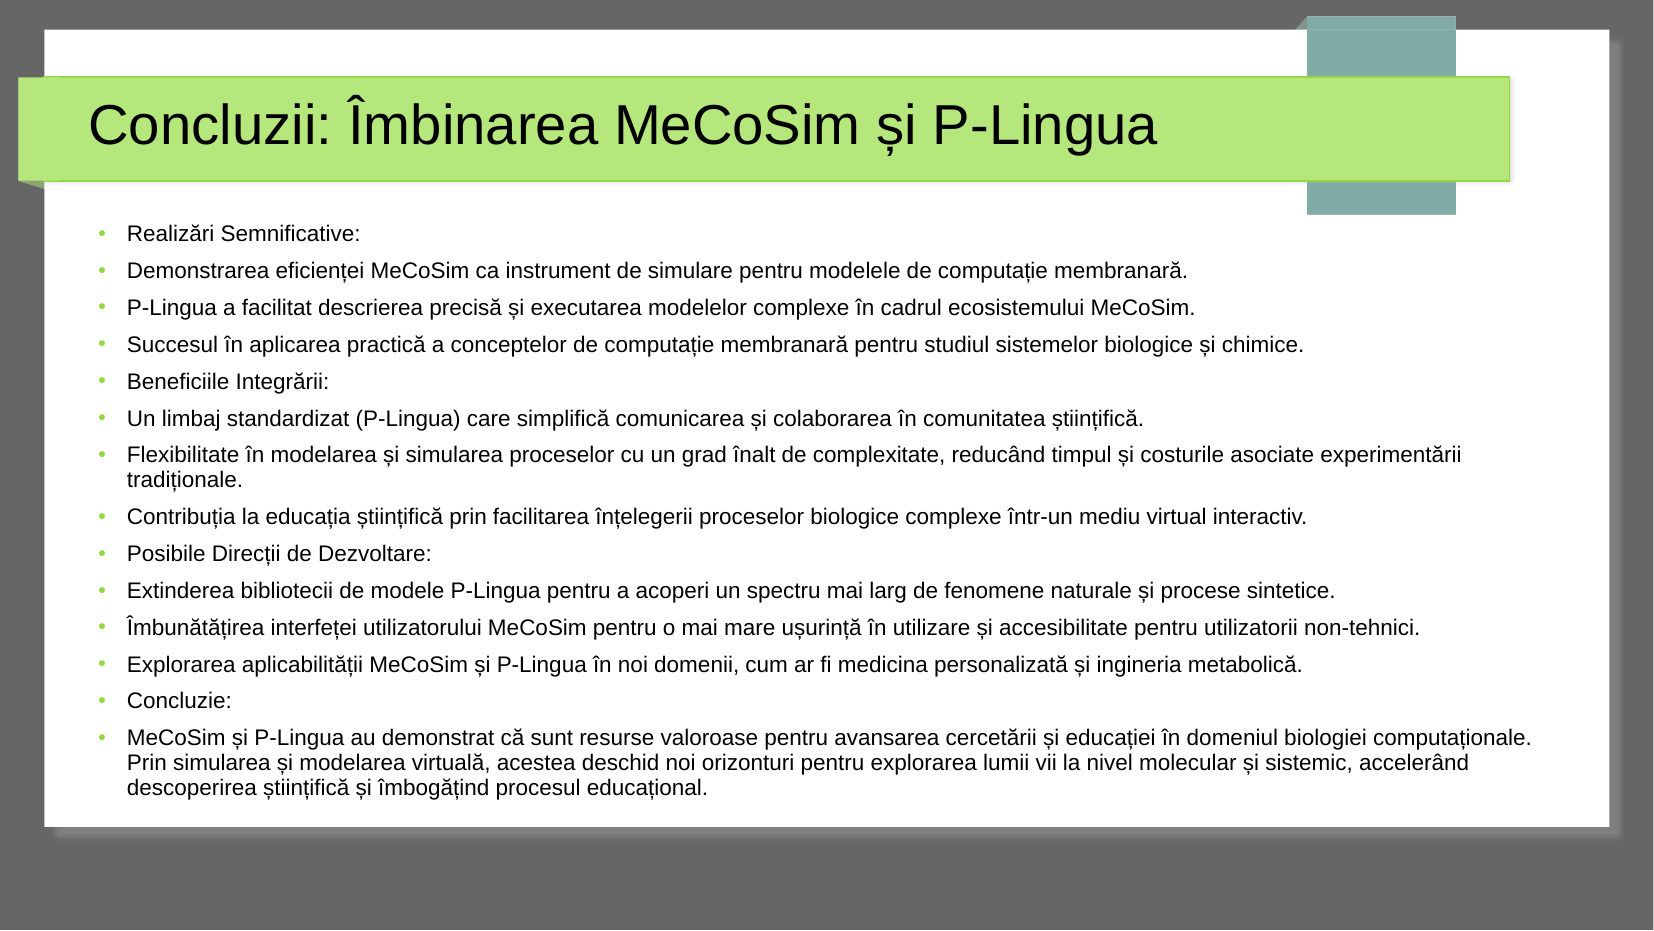

# Concluzii: Îmbinarea MeCoSim și P-Lingua
Realizări Semnificative:
Demonstrarea eficienței MeCoSim ca instrument de simulare pentru modelele de computație membranară.
P-Lingua a facilitat descrierea precisă și executarea modelelor complexe în cadrul ecosistemului MeCoSim.
Succesul în aplicarea practică a conceptelor de computație membranară pentru studiul sistemelor biologice și chimice.
Beneficiile Integrării:
Un limbaj standardizat (P-Lingua) care simplifică comunicarea și colaborarea în comunitatea științifică.
Flexibilitate în modelarea și simularea proceselor cu un grad înalt de complexitate, reducând timpul și costurile asociate experimentării tradiționale.
Contribuția la educația științifică prin facilitarea înțelegerii proceselor biologice complexe într-un mediu virtual interactiv.
Posibile Direcții de Dezvoltare:
Extinderea bibliotecii de modele P-Lingua pentru a acoperi un spectru mai larg de fenomene naturale și procese sintetice.
Îmbunătățirea interfeței utilizatorului MeCoSim pentru o mai mare ușurință în utilizare și accesibilitate pentru utilizatorii non-tehnici.
Explorarea aplicabilității MeCoSim și P-Lingua în noi domenii, cum ar fi medicina personalizată și ingineria metabolică.
Concluzie:
MeCoSim și P-Lingua au demonstrat că sunt resurse valoroase pentru avansarea cercetării și educației în domeniul biologiei computaționale. Prin simularea și modelarea virtuală, acestea deschid noi orizonturi pentru explorarea lumii vii la nivel molecular și sistemic, accelerând descoperirea științifică și îmbogățind procesul educațional.